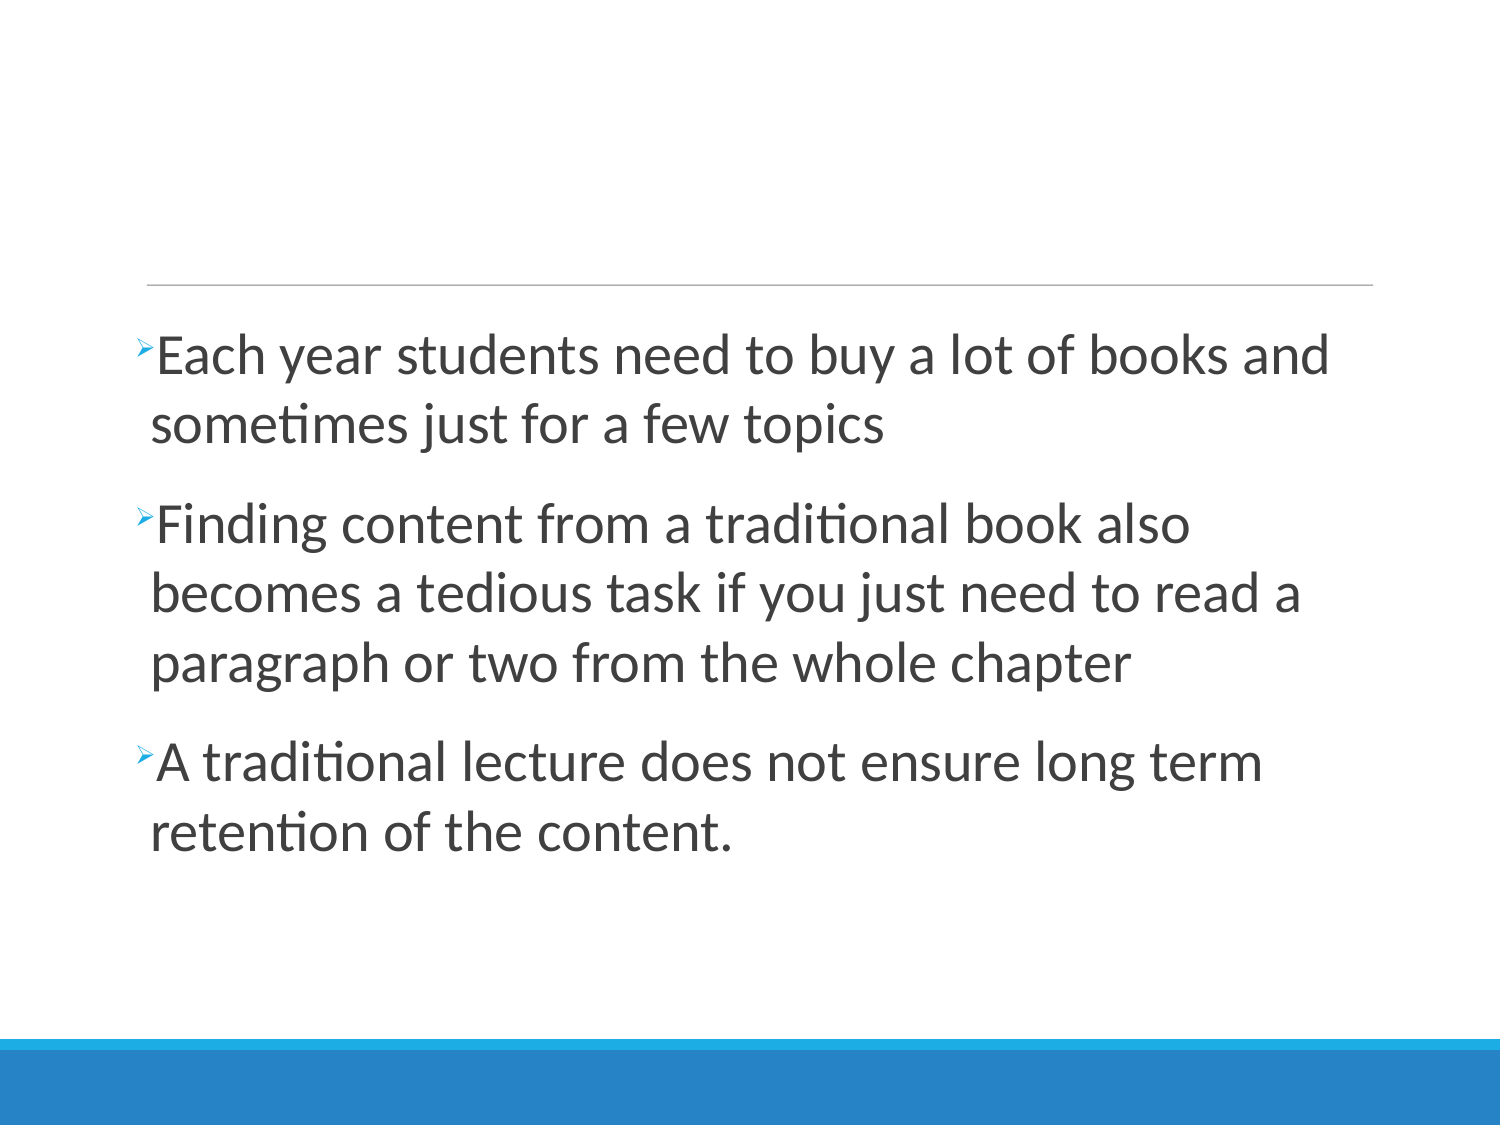

# Each year students need to buy a lot of books and sometimes just for a few topics
Finding content from a traditional book also becomes a tedious task if you just need to read a paragraph or two from the whole chapter
A traditional lecture does not ensure long term retention of the content.